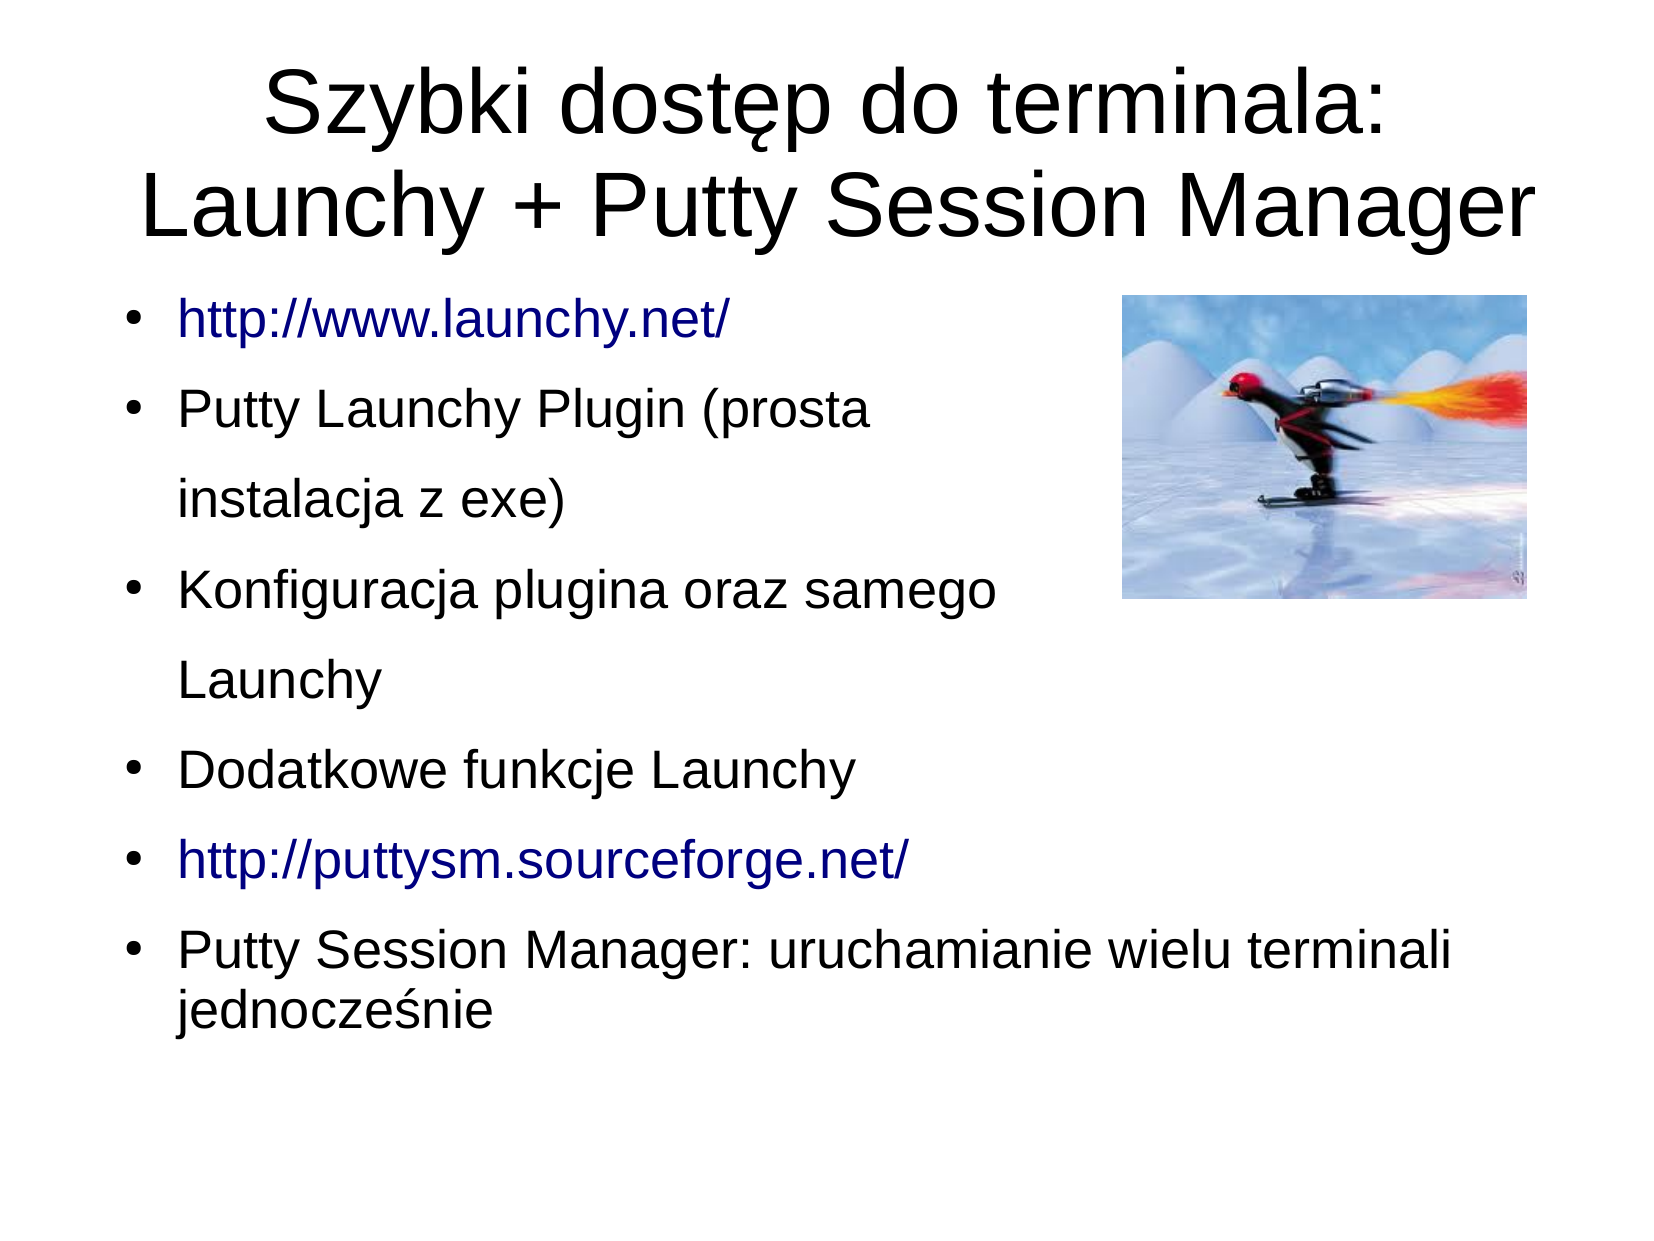

# Szybki dostęp do terminala: Launchy + Putty Session Manager
http://www.launchy.net/
Putty Launchy Plugin (prosta
instalacja z exe)
Konfiguracja plugina oraz samego
Launchy
Dodatkowe funkcje Launchy
http://puttysm.sourceforge.net/
Putty Session Manager: uruchamianie wielu terminali jednocześnie